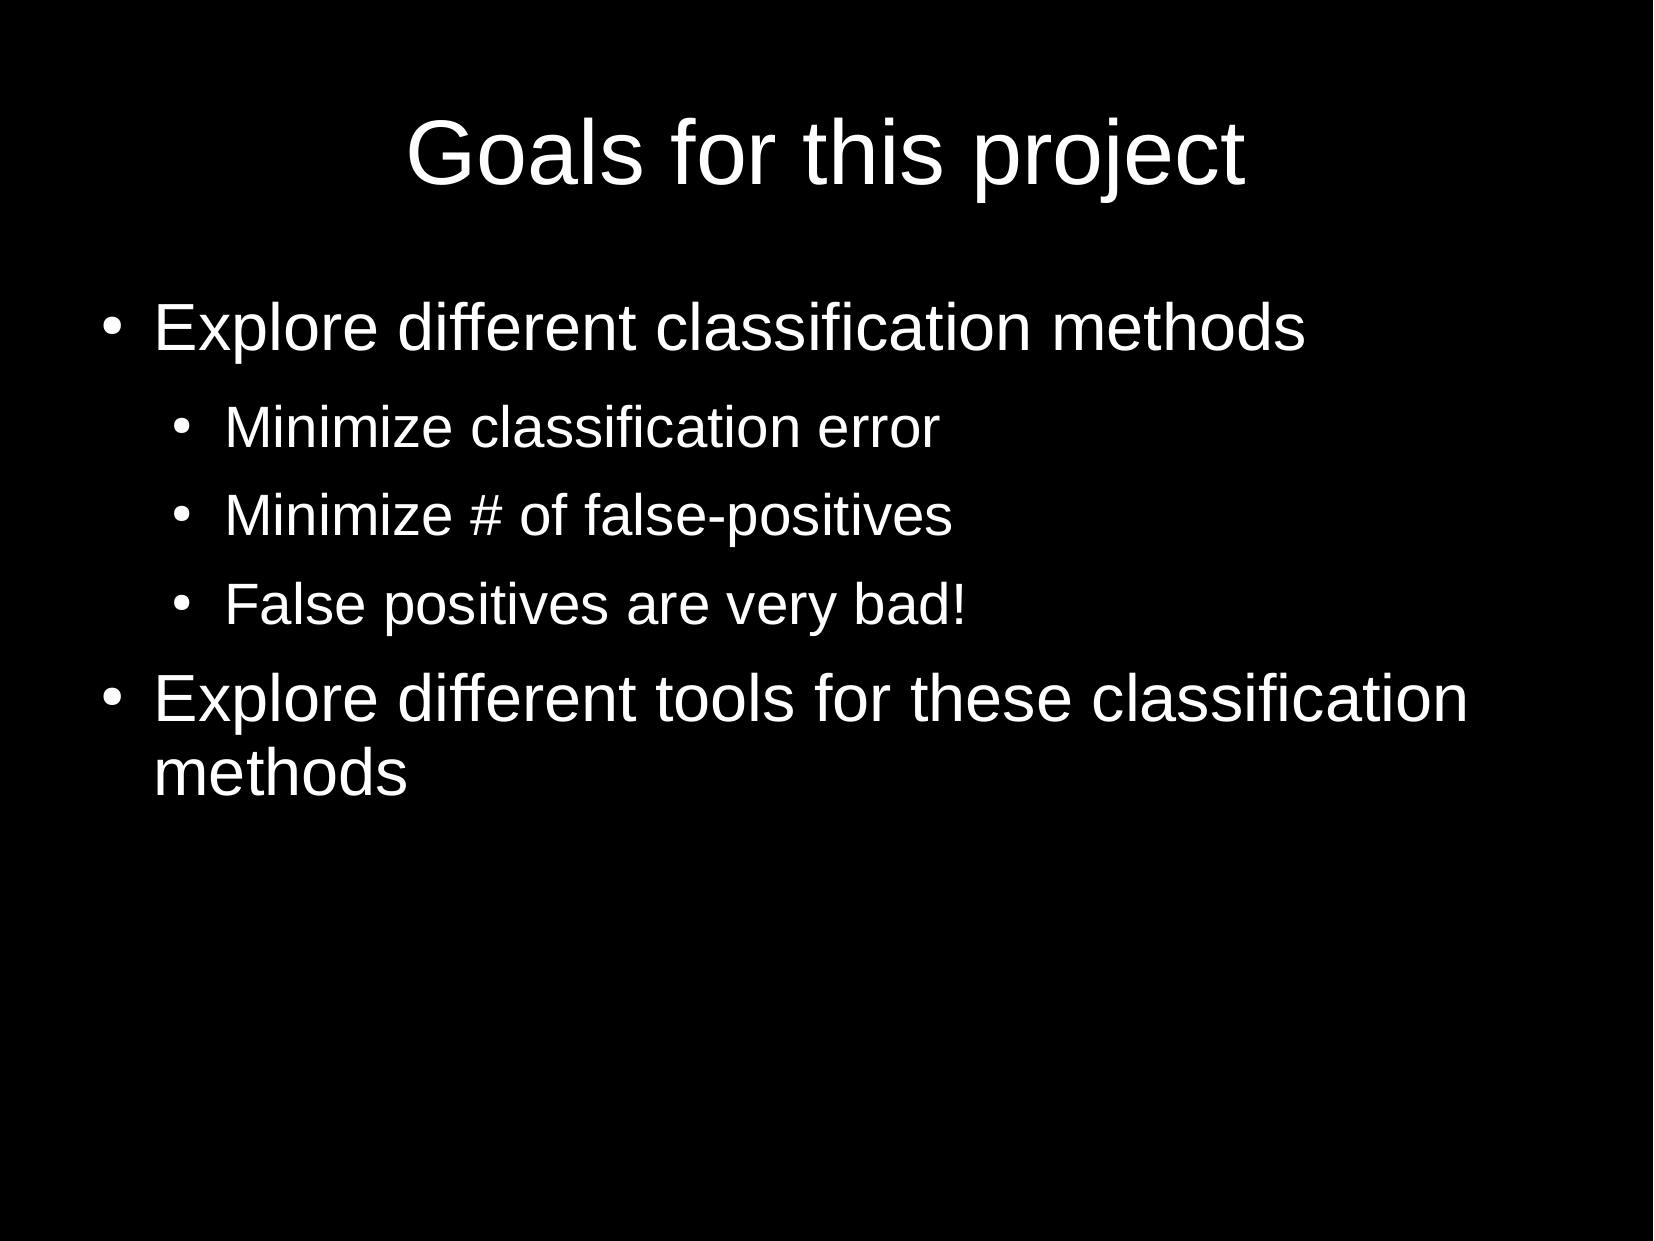

# Goals for this project
Explore different classification methods
Minimize classification error
Minimize # of false-positives
False positives are very bad!
Explore different tools for these classification methods